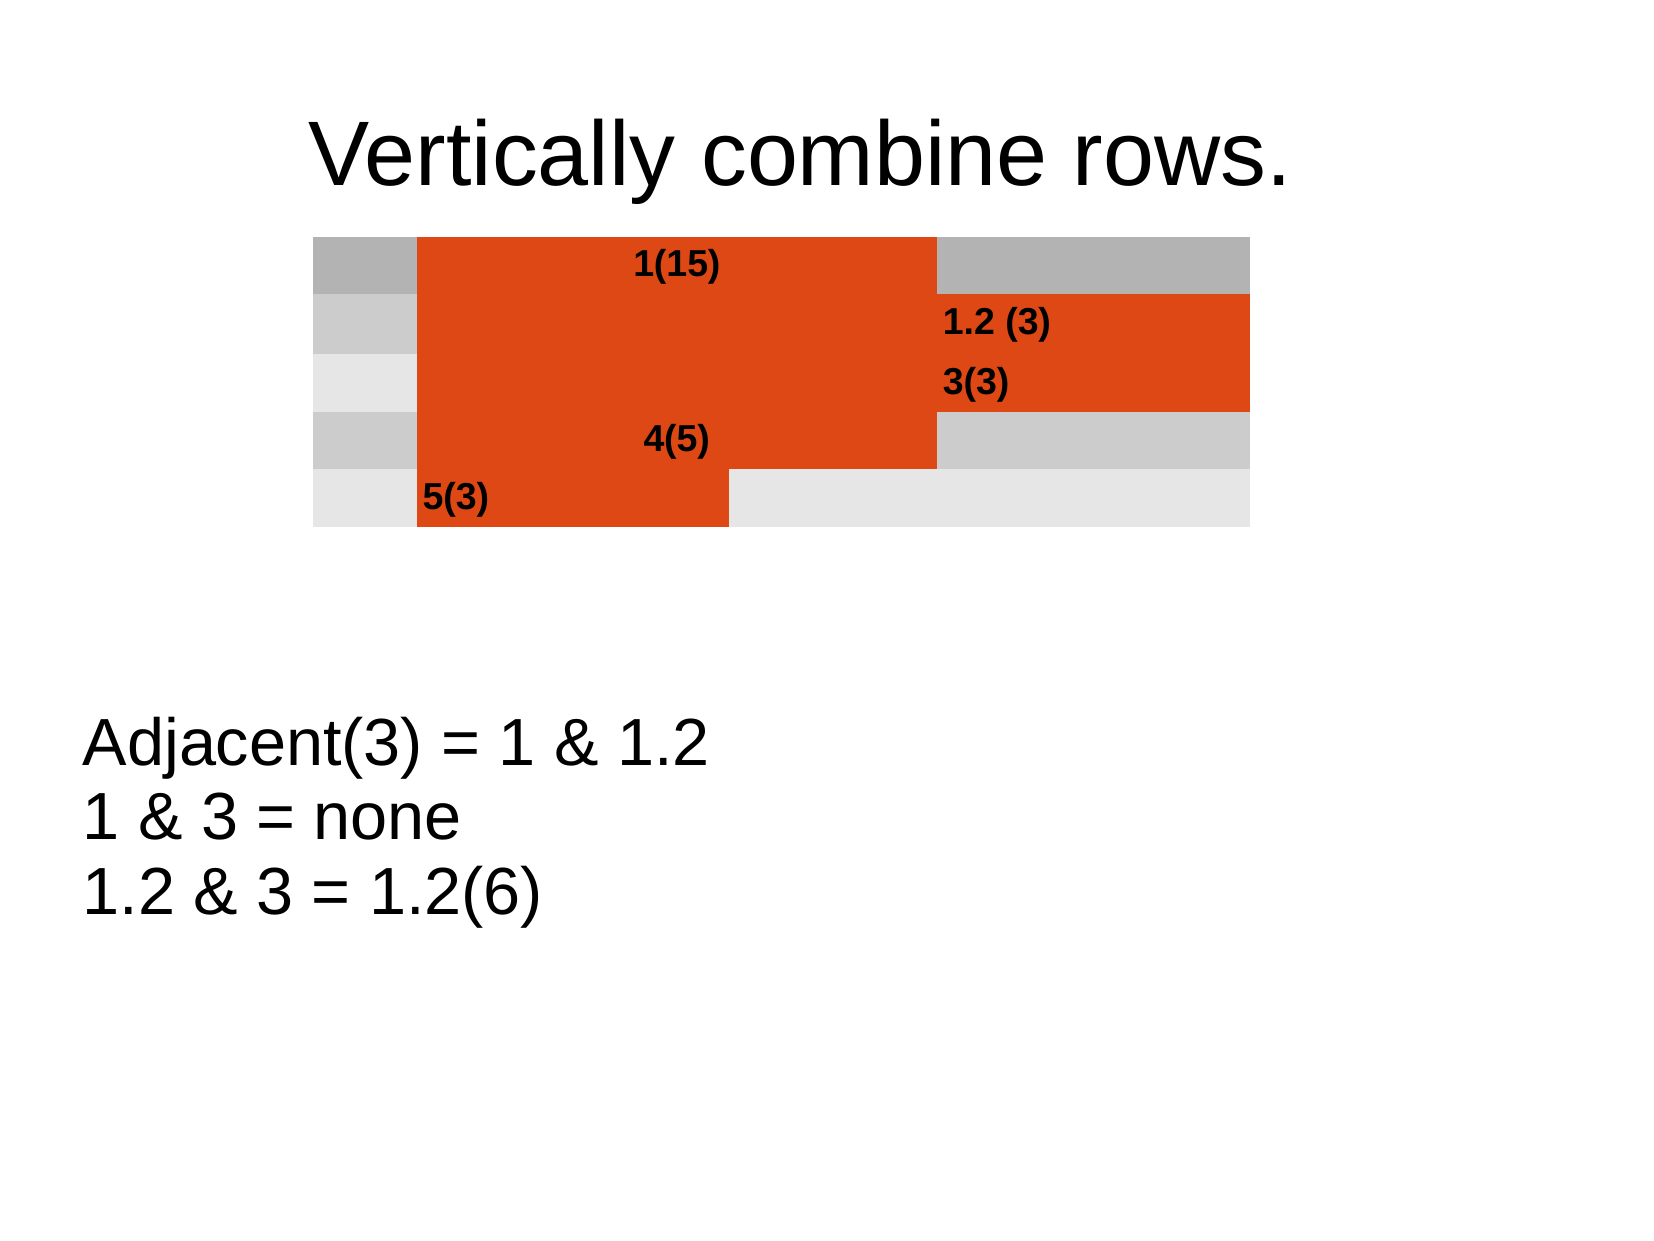

# Vertically combine rows.
| | 1(15) | | | | | |
| --- | --- | --- | --- | --- | --- | --- |
| | | | | 1.2 (3) | | |
| | | | | 3(3) | | |
| | 4(5) | | | | | |
| | 5(3) | | | | | |
Adjacent(3) = 1 & 1.2
1 & 3 = none
1.2 & 3 = 1.2(6)